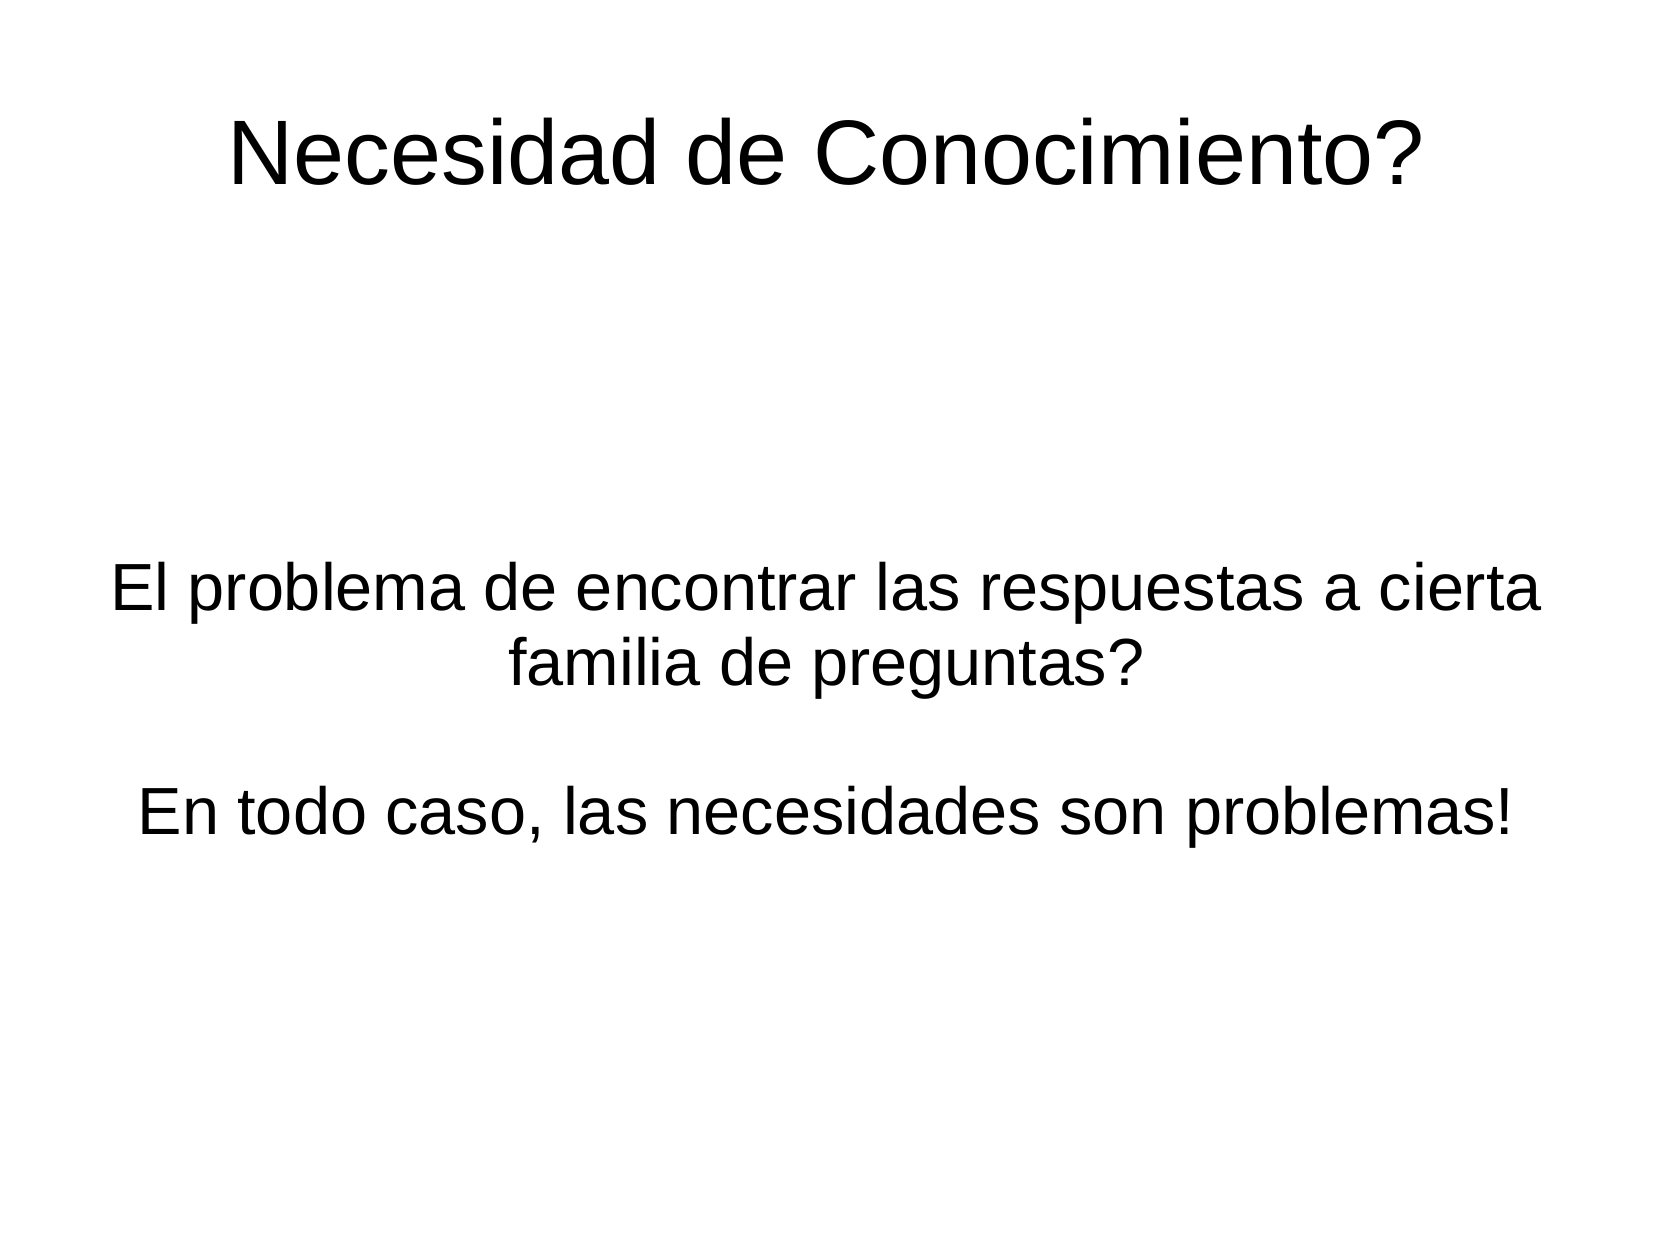

# Necesidad de Conocimiento?
El problema de encontrar las respuestas a cierta familia de preguntas?
En todo caso, las necesidades son problemas!